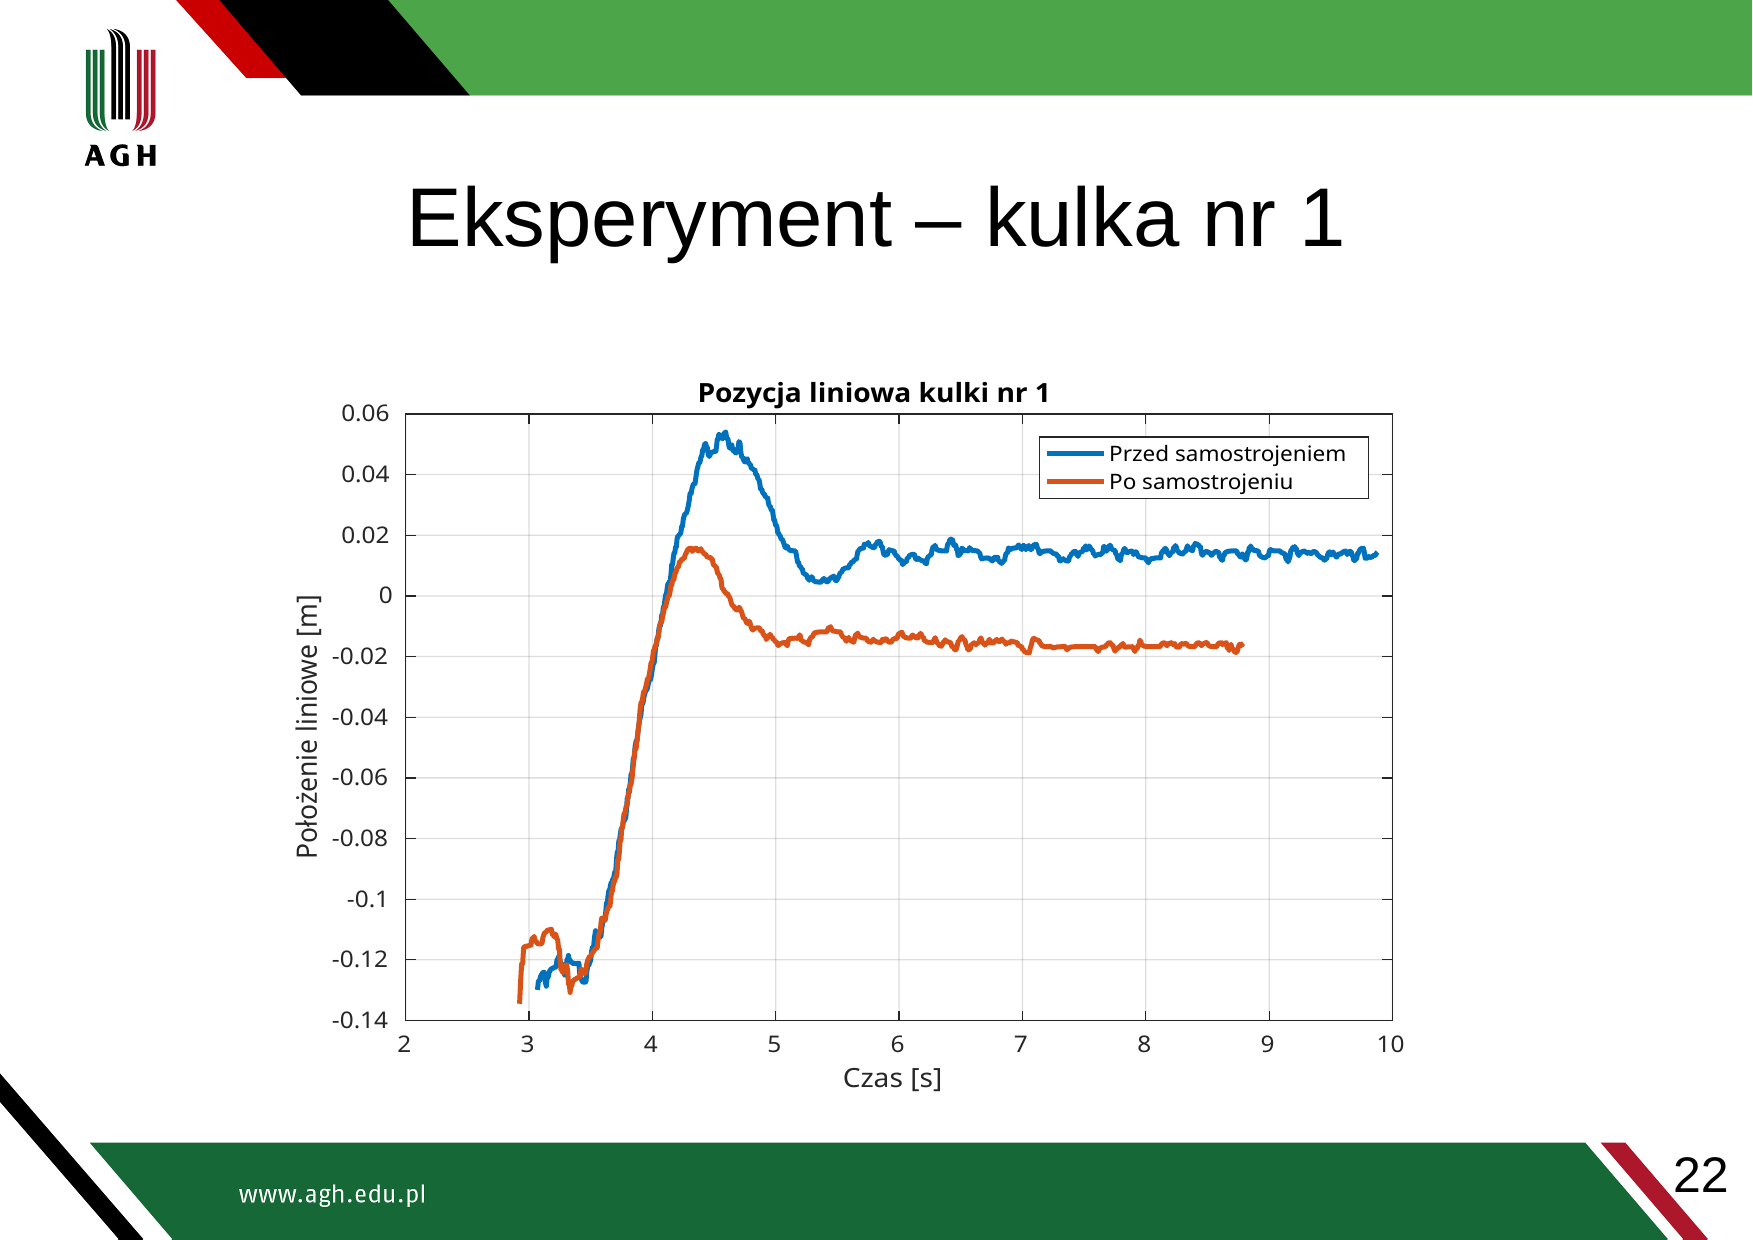

# Eksperyment – kulka nr 1
22